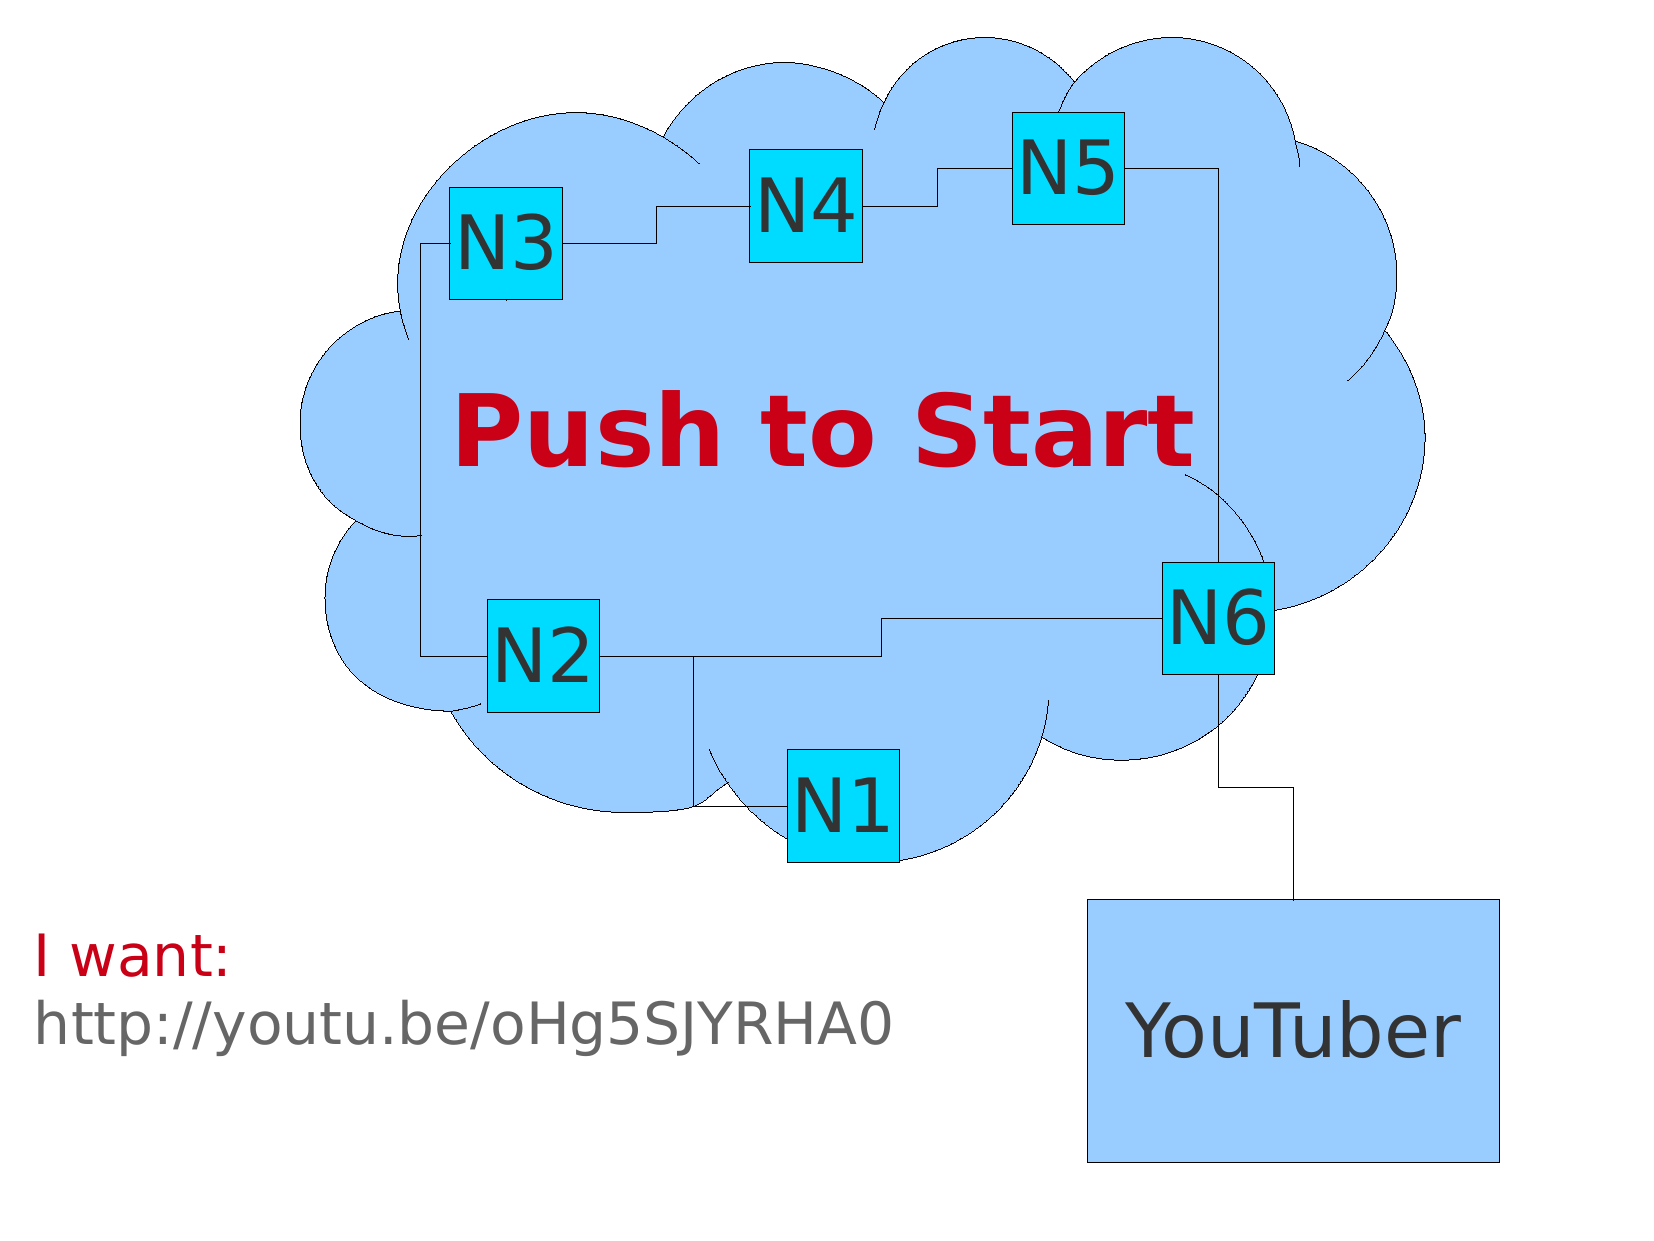

Push to Start
N5
N4
N3
N6
N2
N1
YouTuber
I want:
http://youtu.be/oHg5SJYRHA0